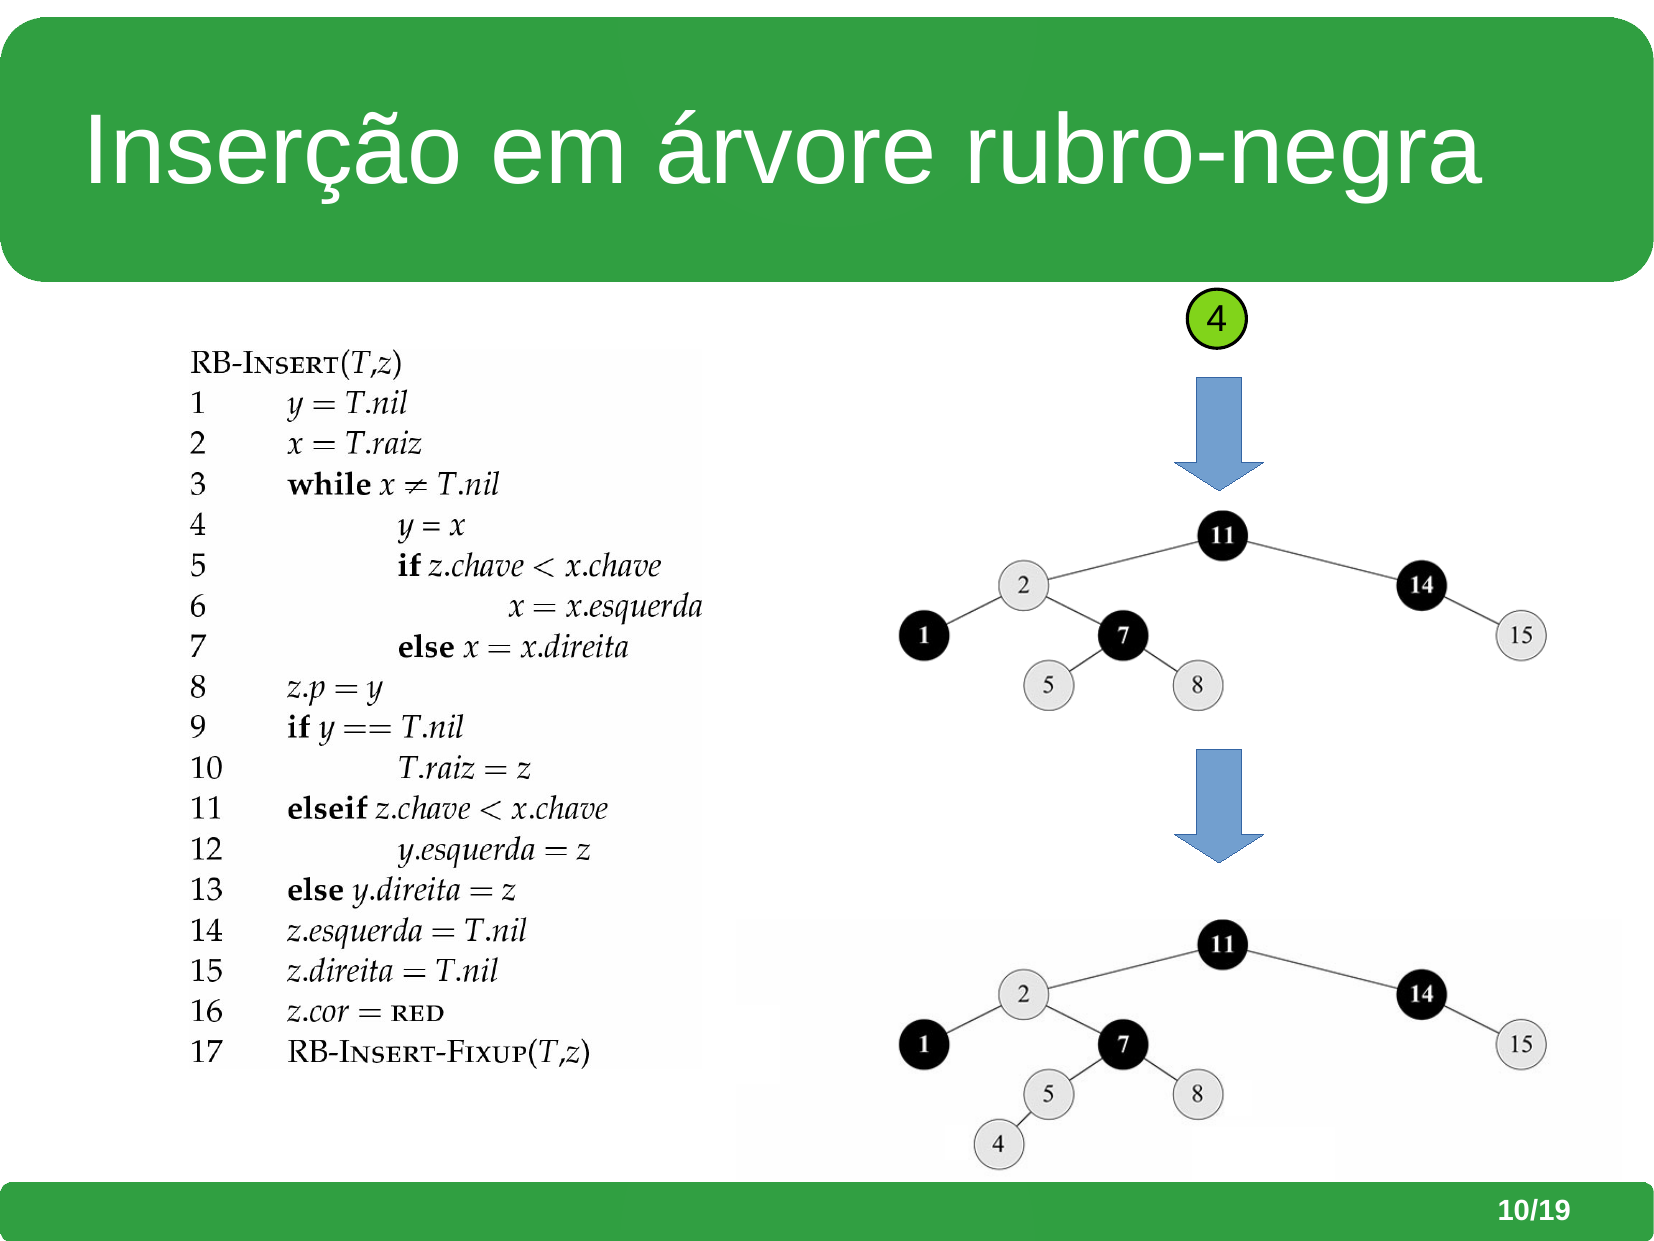

# Inserção em árvore rubro-negra
4
10